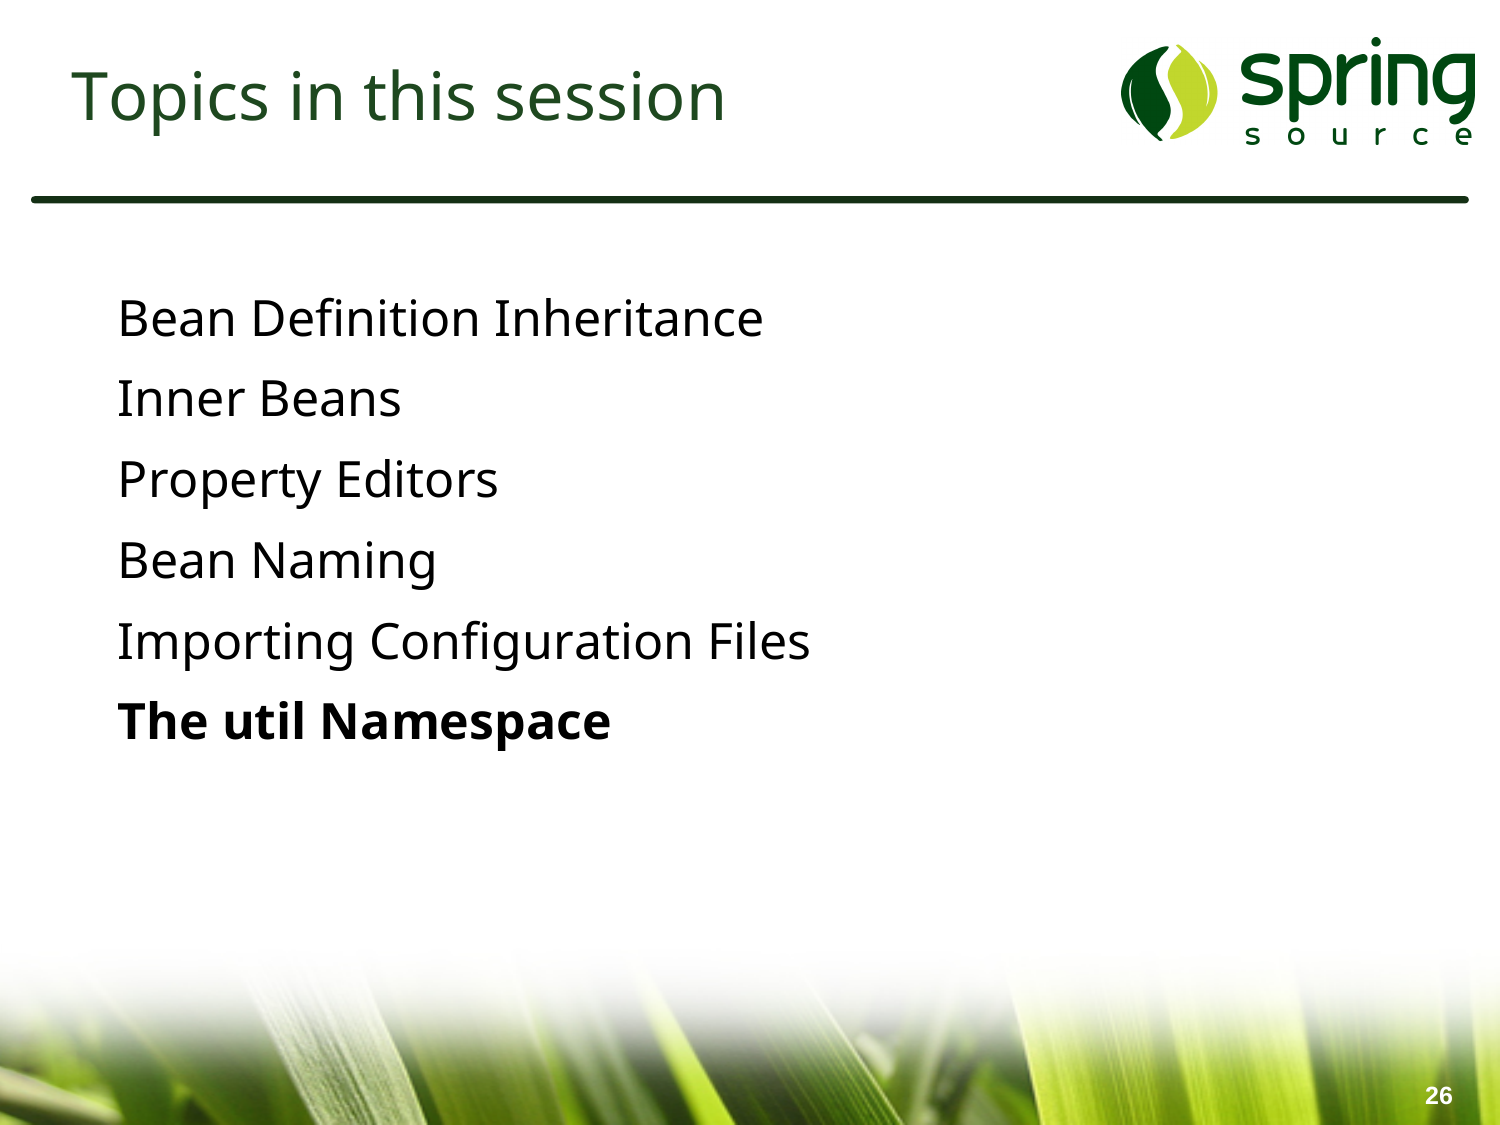

# Topics in this session
Bean Definition Inheritance
Inner Beans
Property Editors
Bean Naming
Importing Configuration Files
The util Namespace